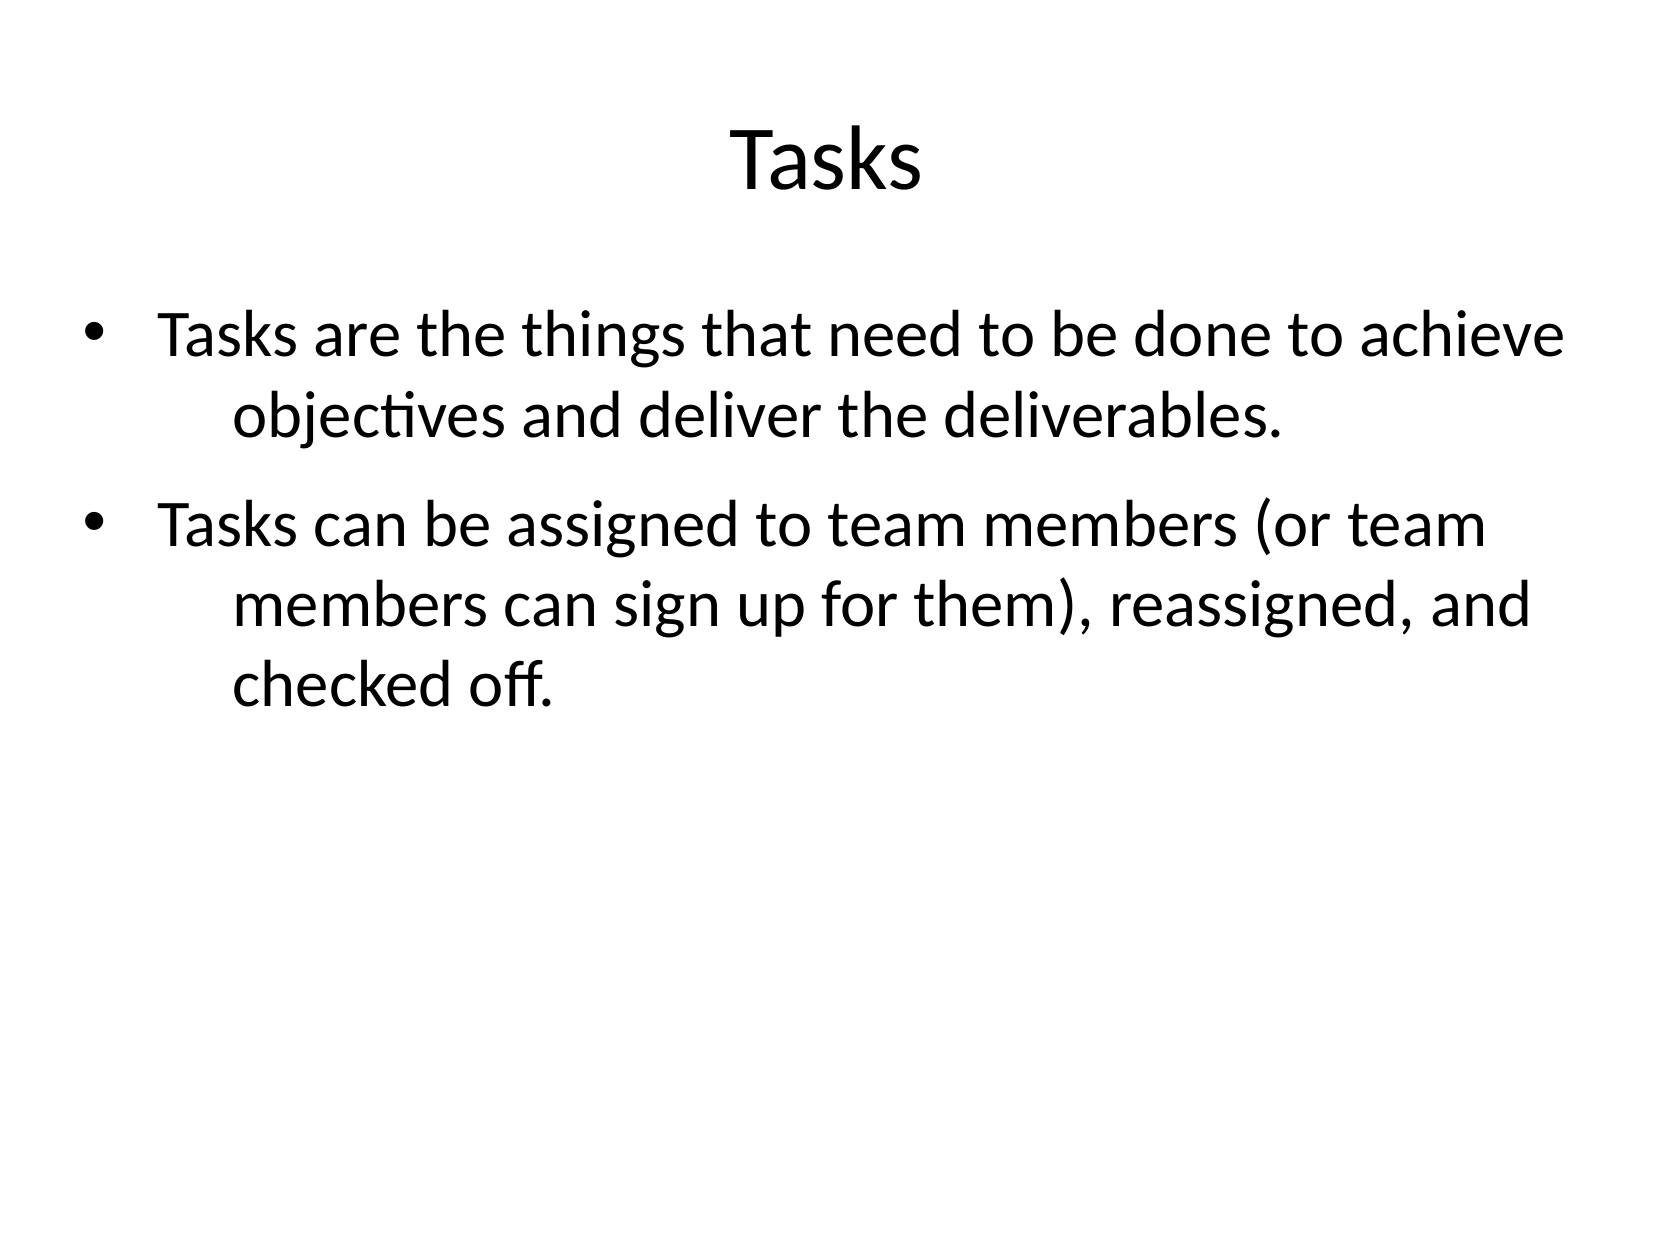

# Tasks
Tasks are the things that need to be done to achieve objectives and deliver the deliverables.
Tasks can be assigned to team members (or team members can sign up for them), reassigned, and checked off.